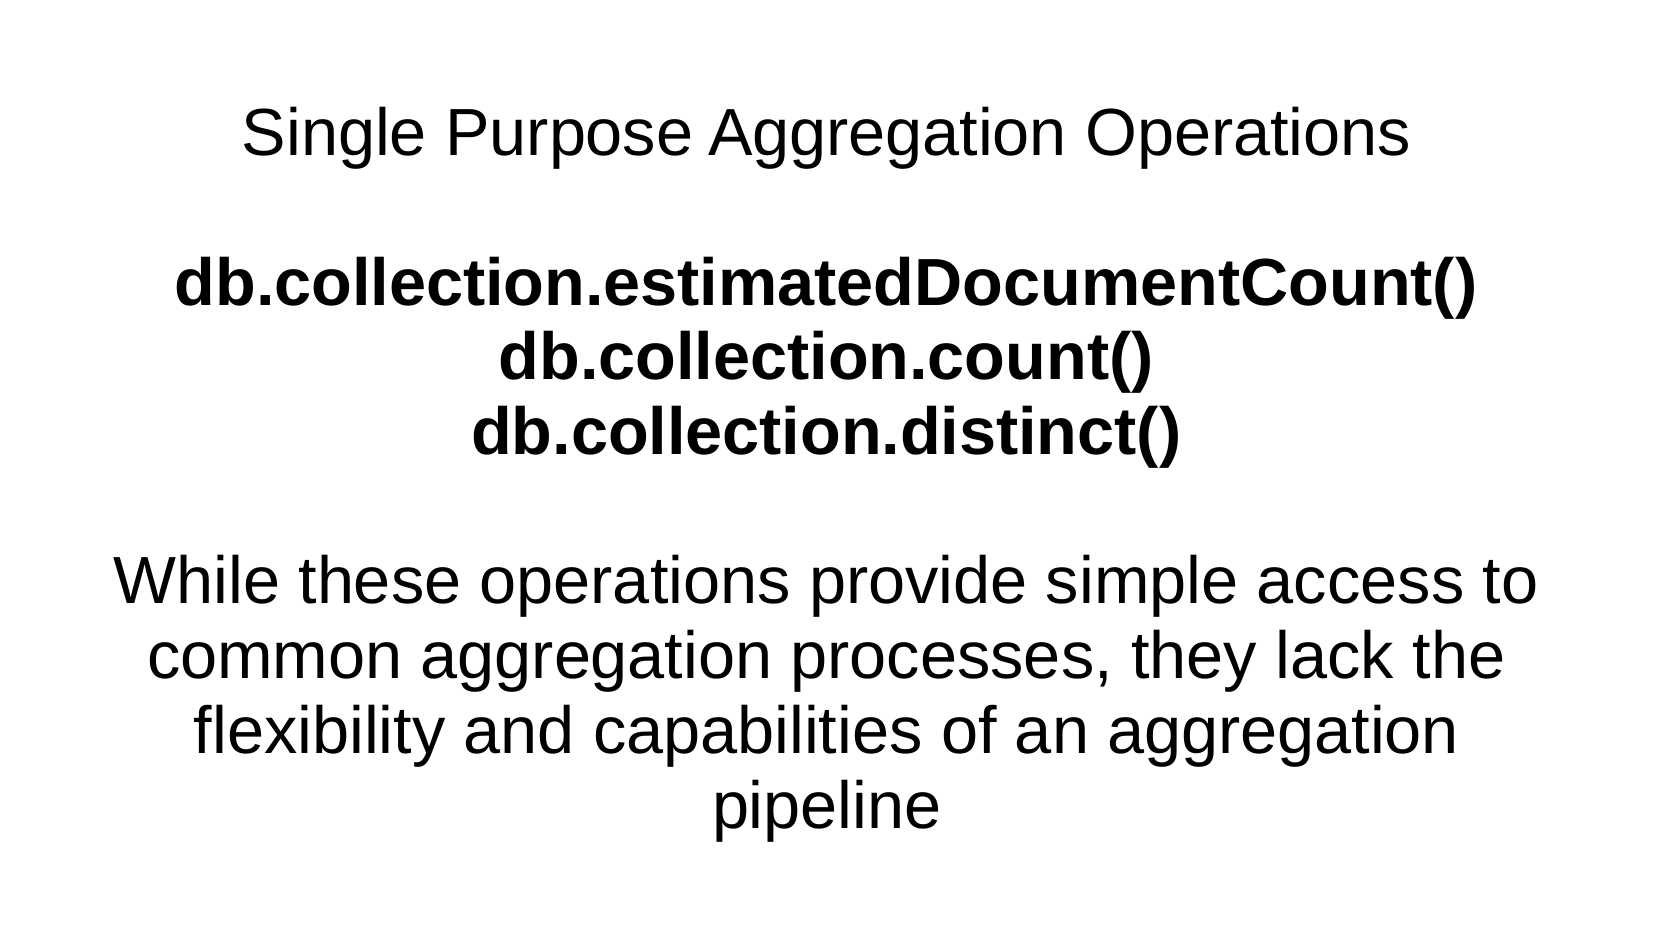

# Single Purpose Aggregation Operations
db.collection.estimatedDocumentCount()
db.collection.count()
db.collection.distinct()
While these operations provide simple access to common aggregation processes, they lack the flexibility and capabilities of an aggregation pipeline